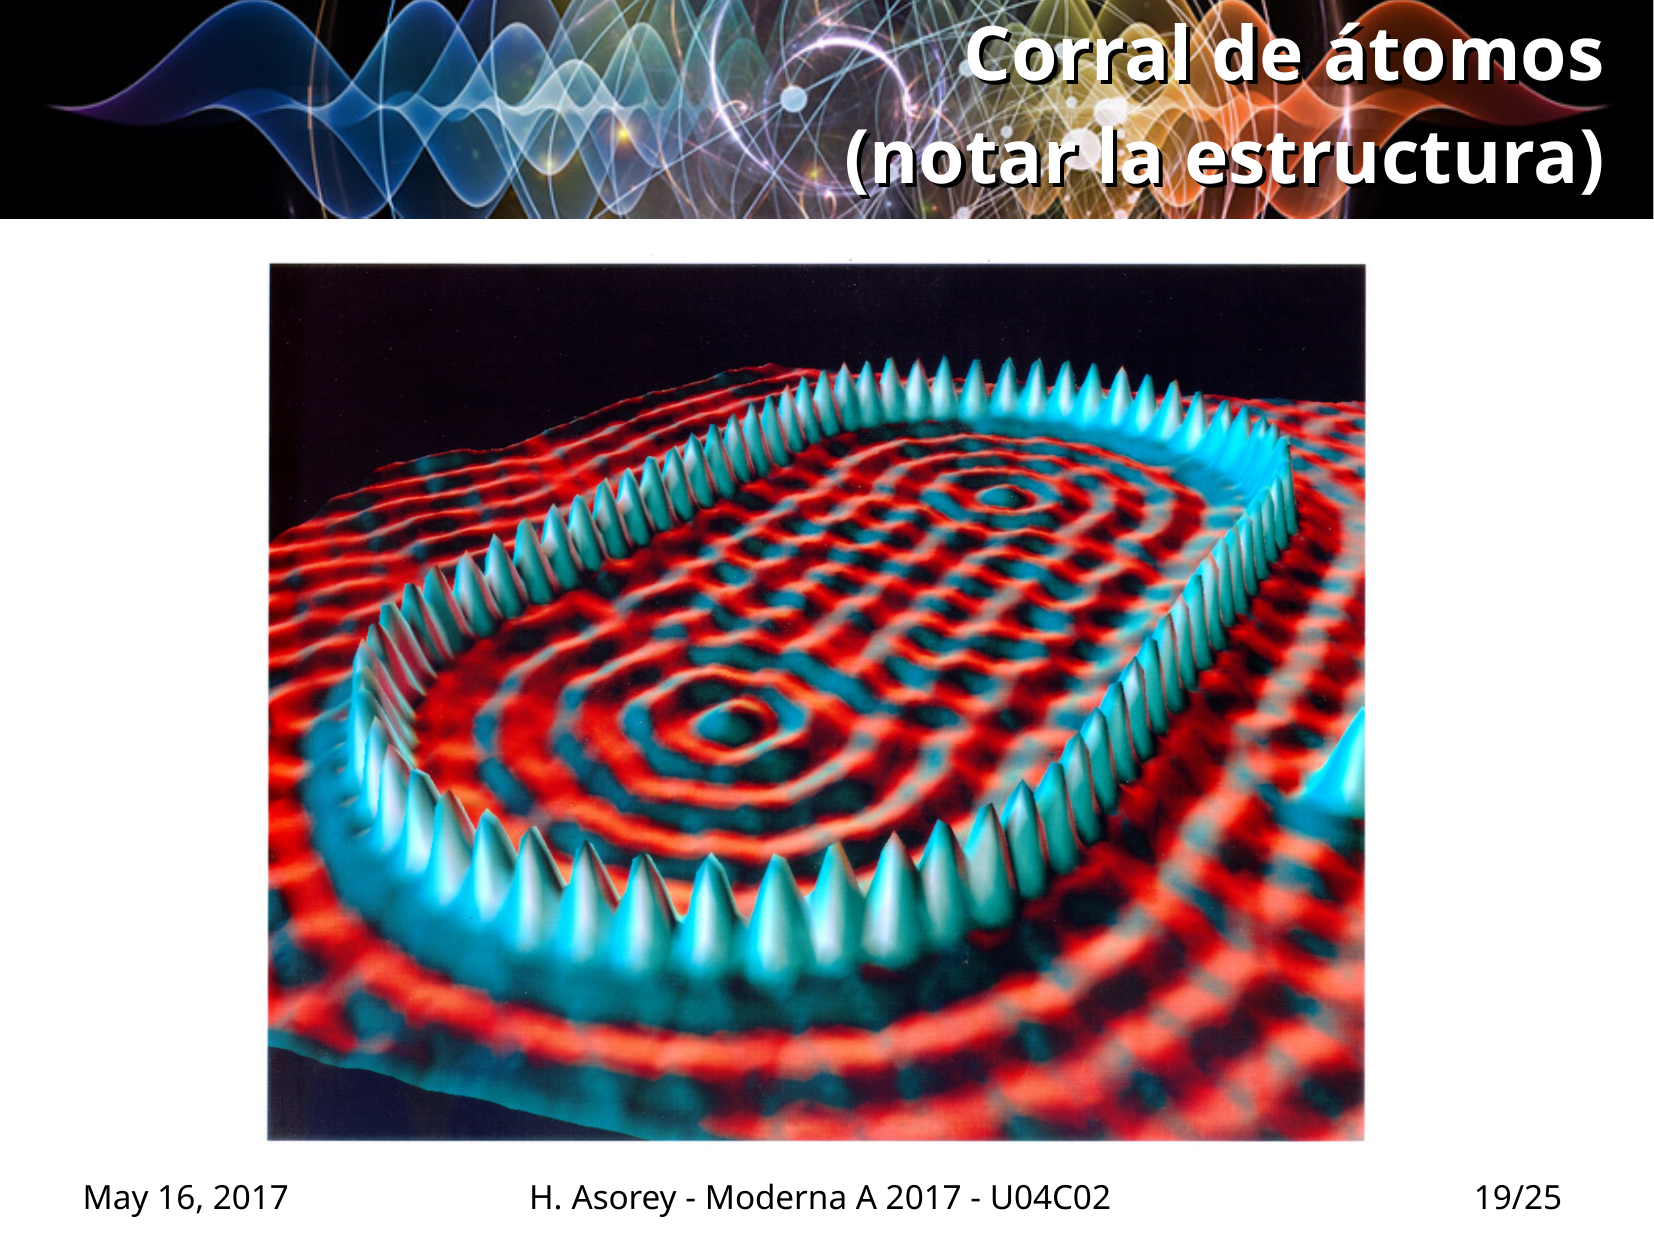

# Corral de átomos (notar la estructura)
May 16, 2017
H. Asorey - Moderna A 2017 - U04C02
19